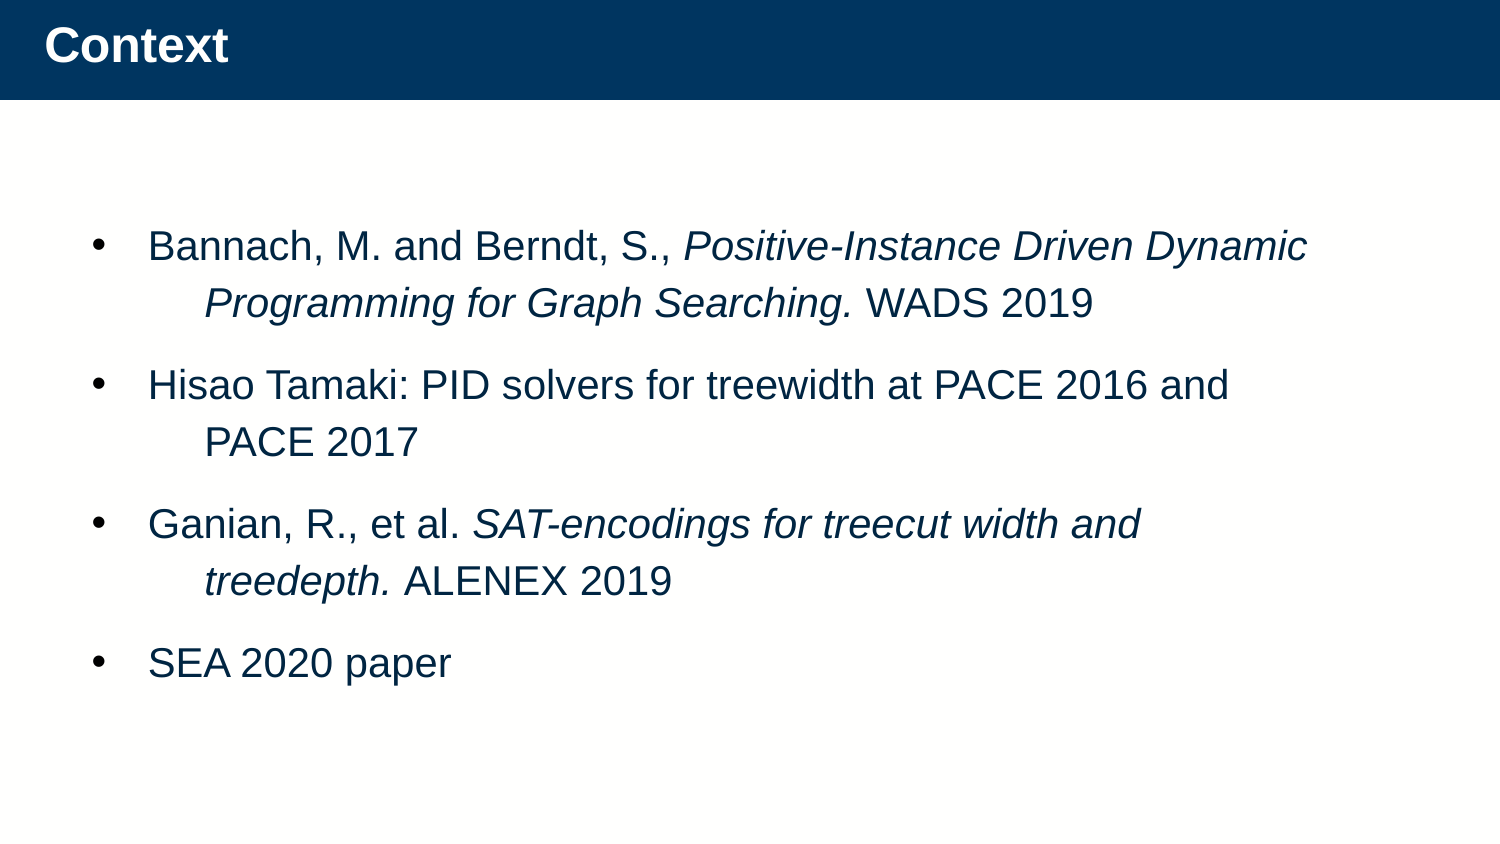

# Context
Bannach, M. and Berndt, S., Positive-Instance Driven Dynamic Programming for Graph Searching. WADS 2019
Hisao Tamaki: PID solvers for treewidth at PACE 2016 and PACE 2017
Ganian, R., et al. SAT-encodings for treecut width and treedepth. ALENEX 2019
SEA 2020 paper